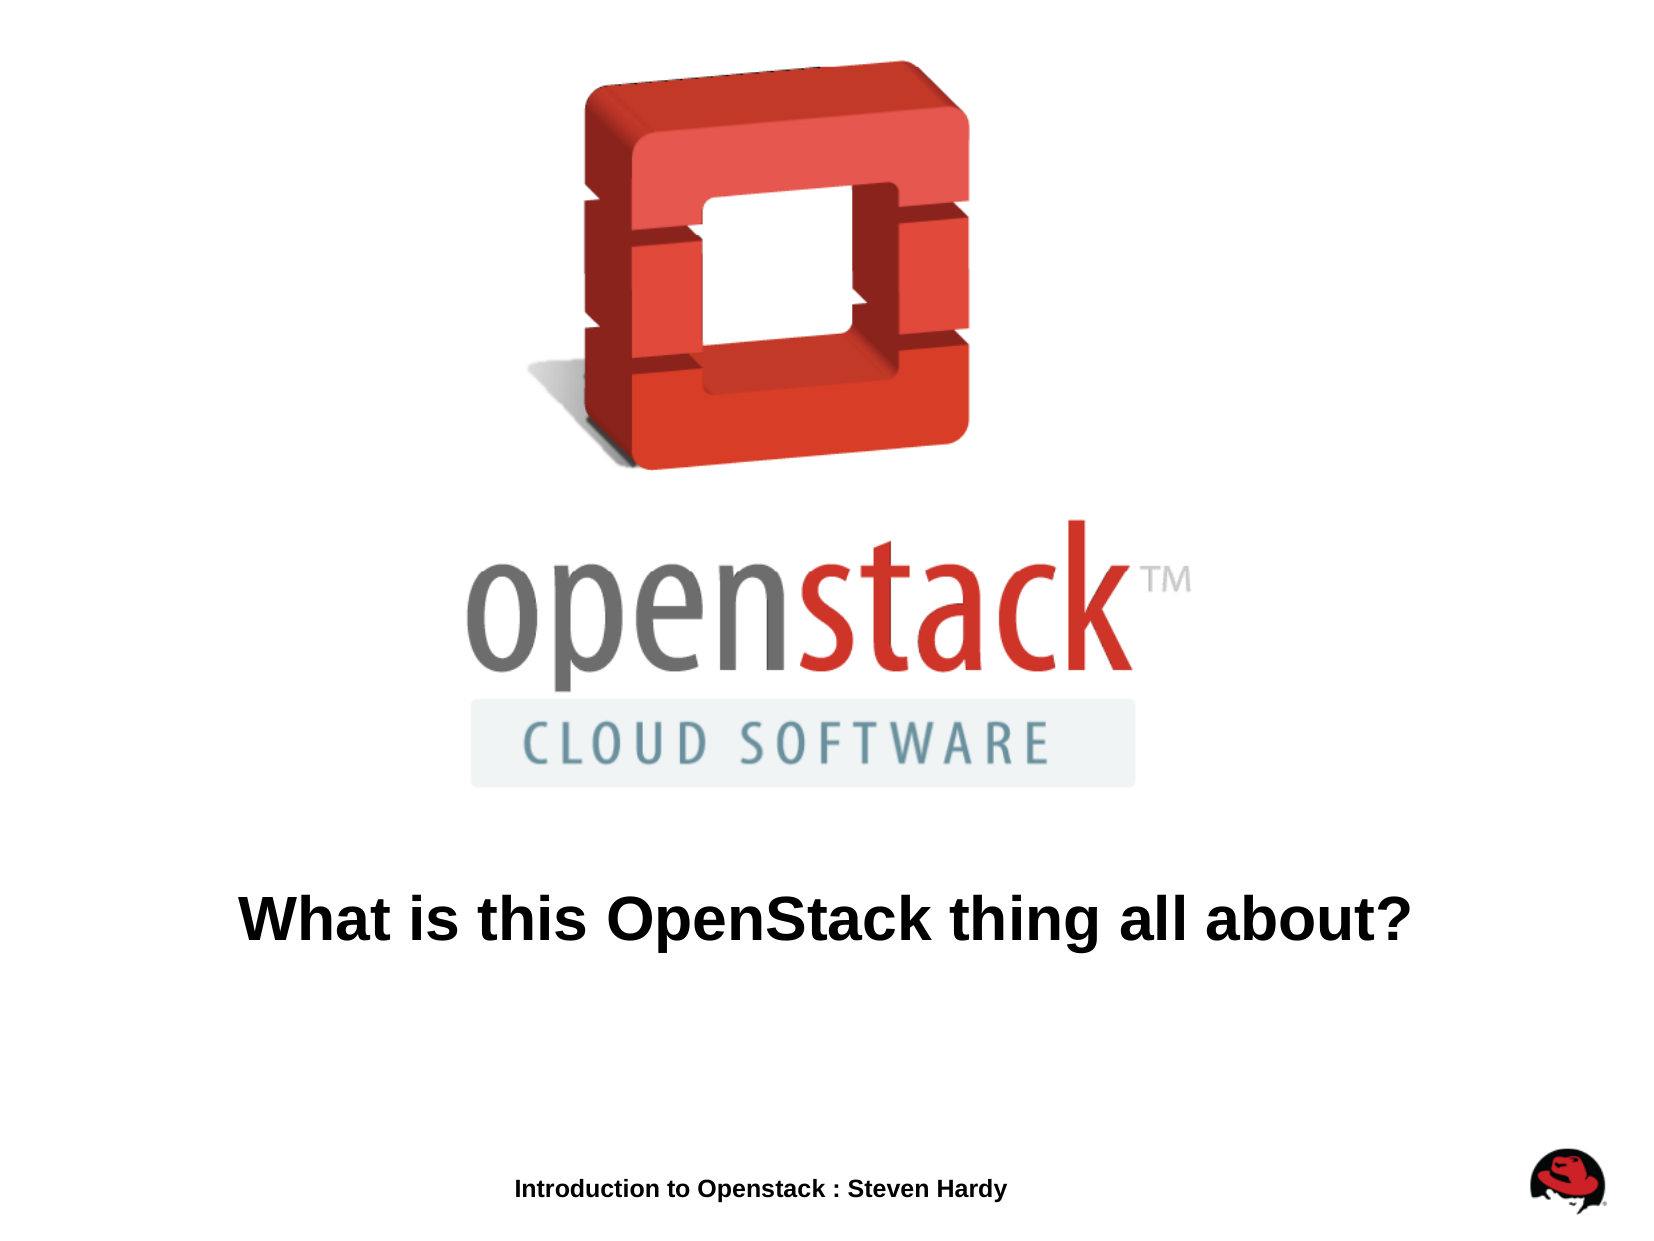

# What is this OpenStack thing all about?